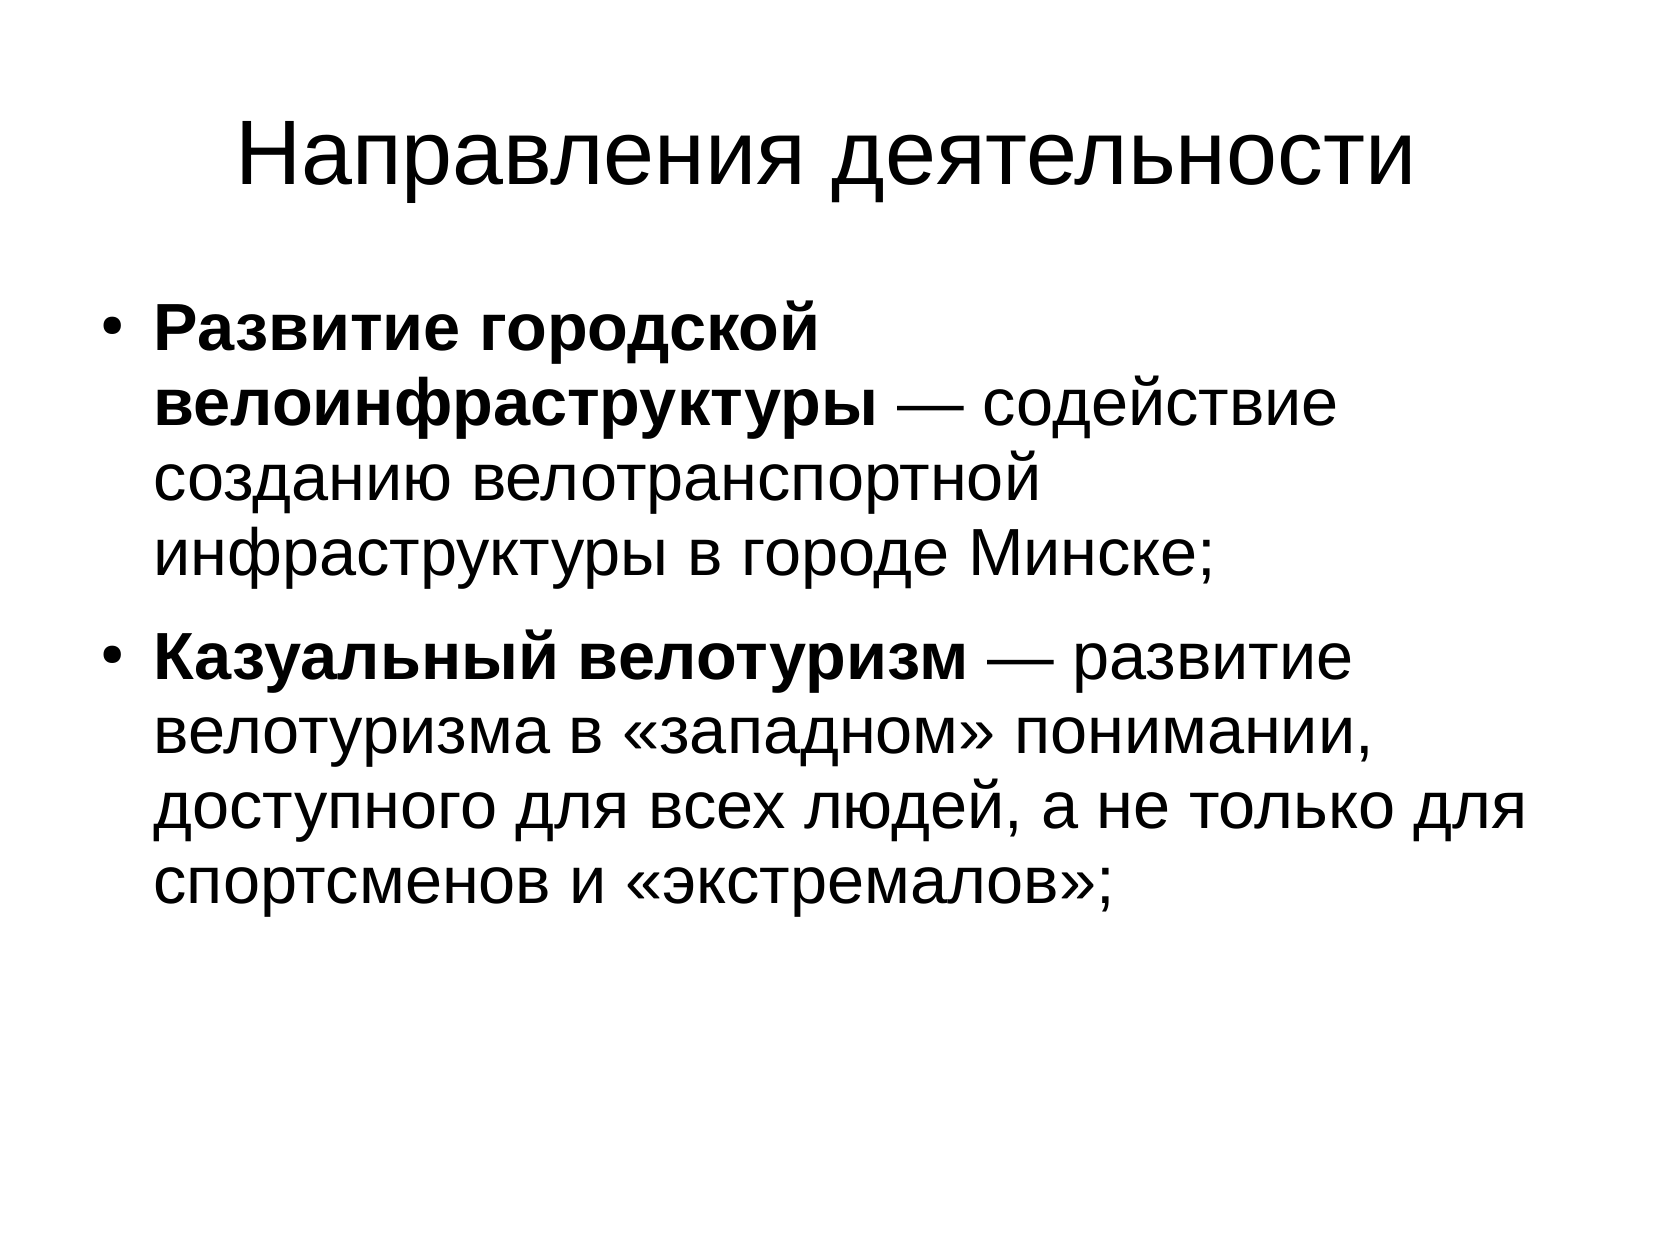

# Направления деятельности
Развитие городской велоинфраструктуры — содействие созданию велотранспортной инфраструктуры в городе Минске;
Казуальный велотуризм — развитие велотуризма в «западном» понимании, доступного для всех людей, а не только для спортсменов и «экстремалов»;